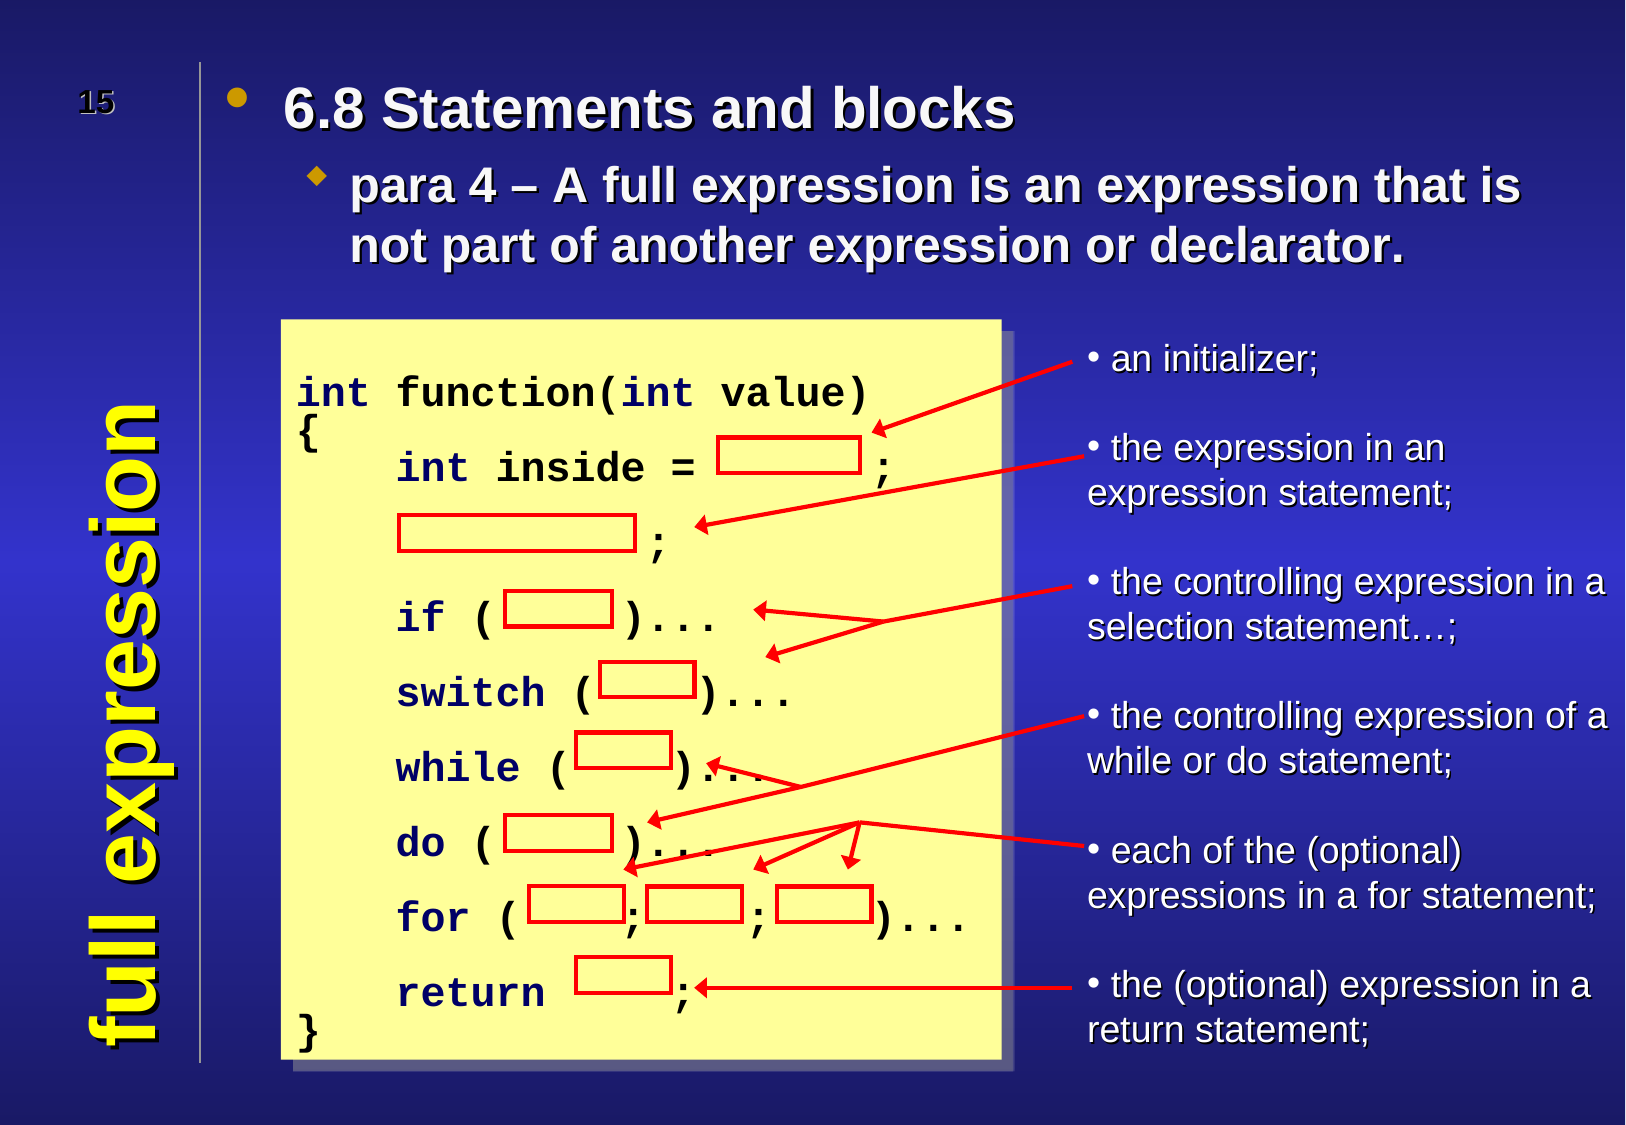

15
6.8 Statements and blocks
para 4 – A full expression is an expression that is not part of another expression or declarator.
int function(int value)
{
 int inside = ;
 ;
 if ( )...
 switch ( )...
 while ( )...
 do ( )...
 for ( ; ; )...
 return ;
}
 an initializer;
 the expression in an expression statement;
 the controlling expression in a selection statement…;
# full expression
 the controlling expression of a while or do statement;
 each of the (optional) expressions in a for statement;
 the (optional) expression in a return statement;